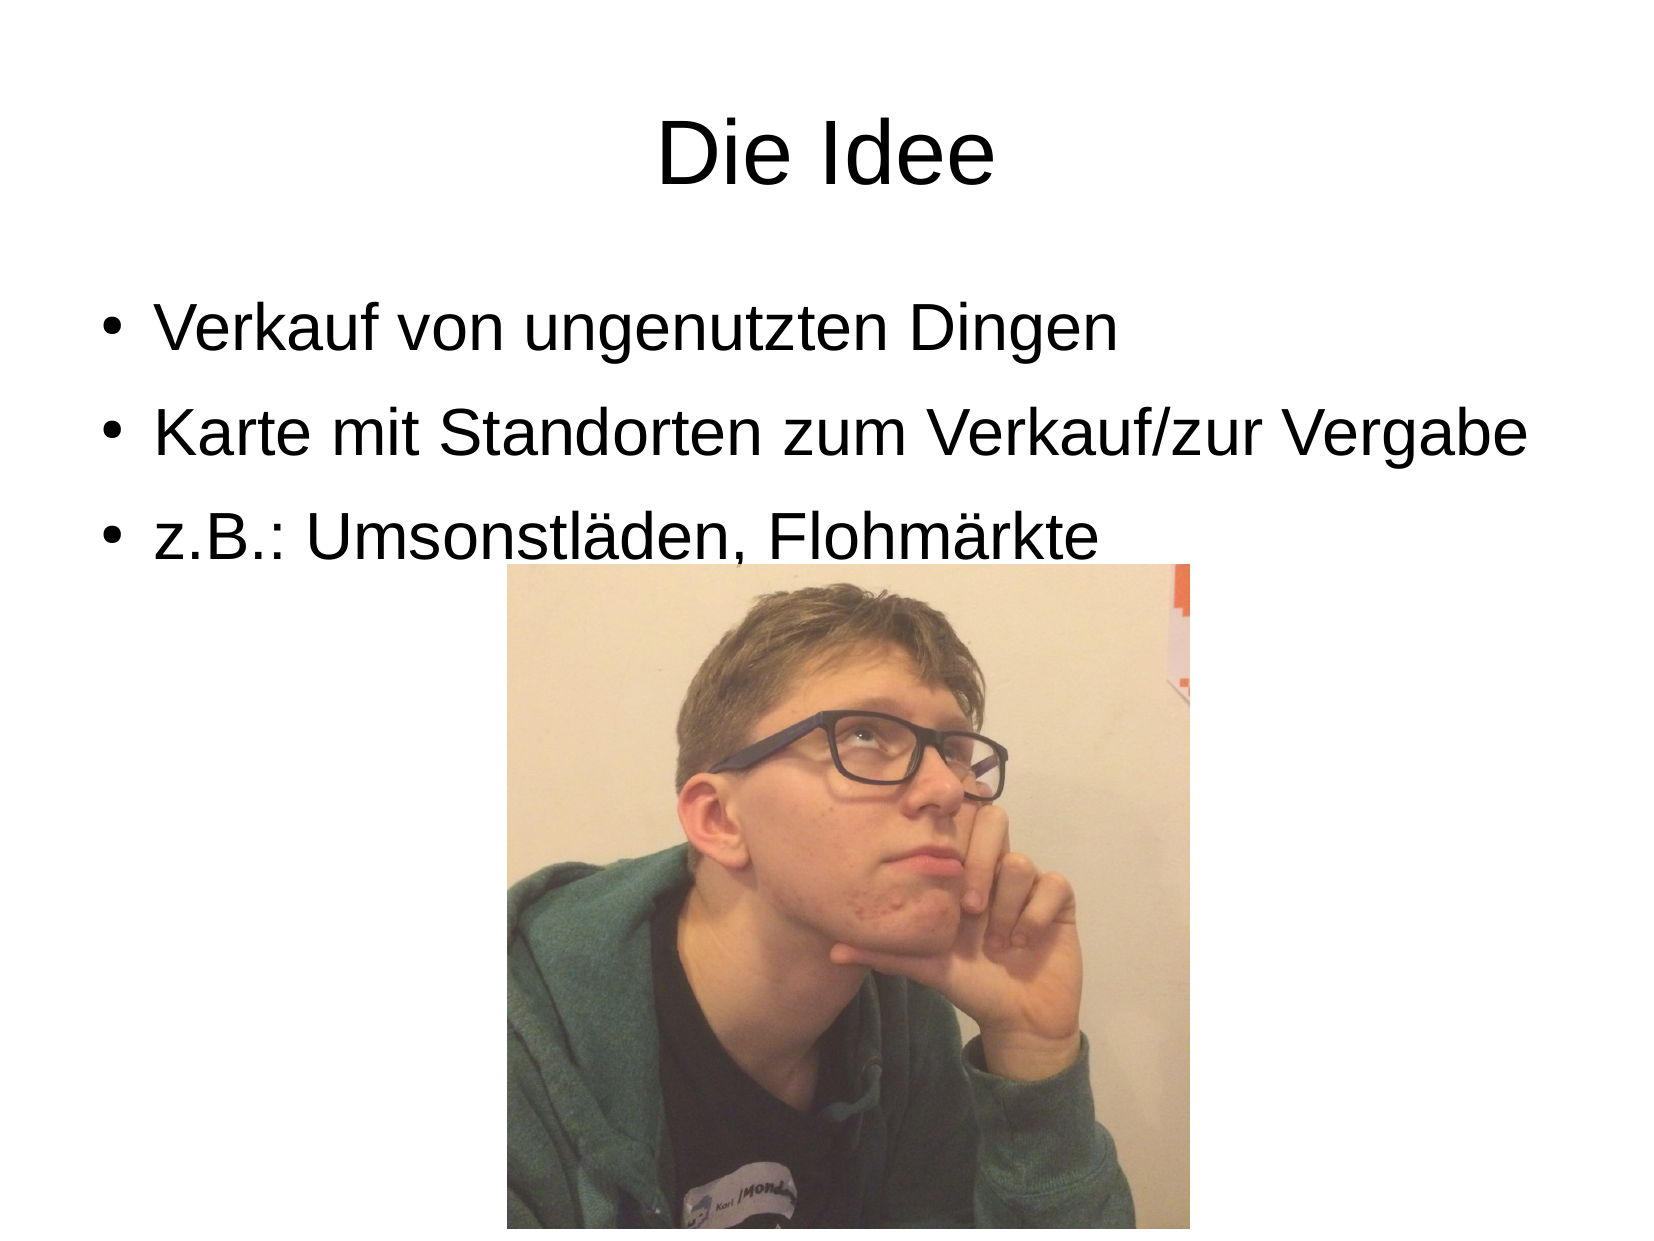

# Die Idee
Verkauf von ungenutzten Dingen
Karte mit Standorten zum Verkauf/zur Vergabe
z.B.: Umsonstläden, Flohmärkte